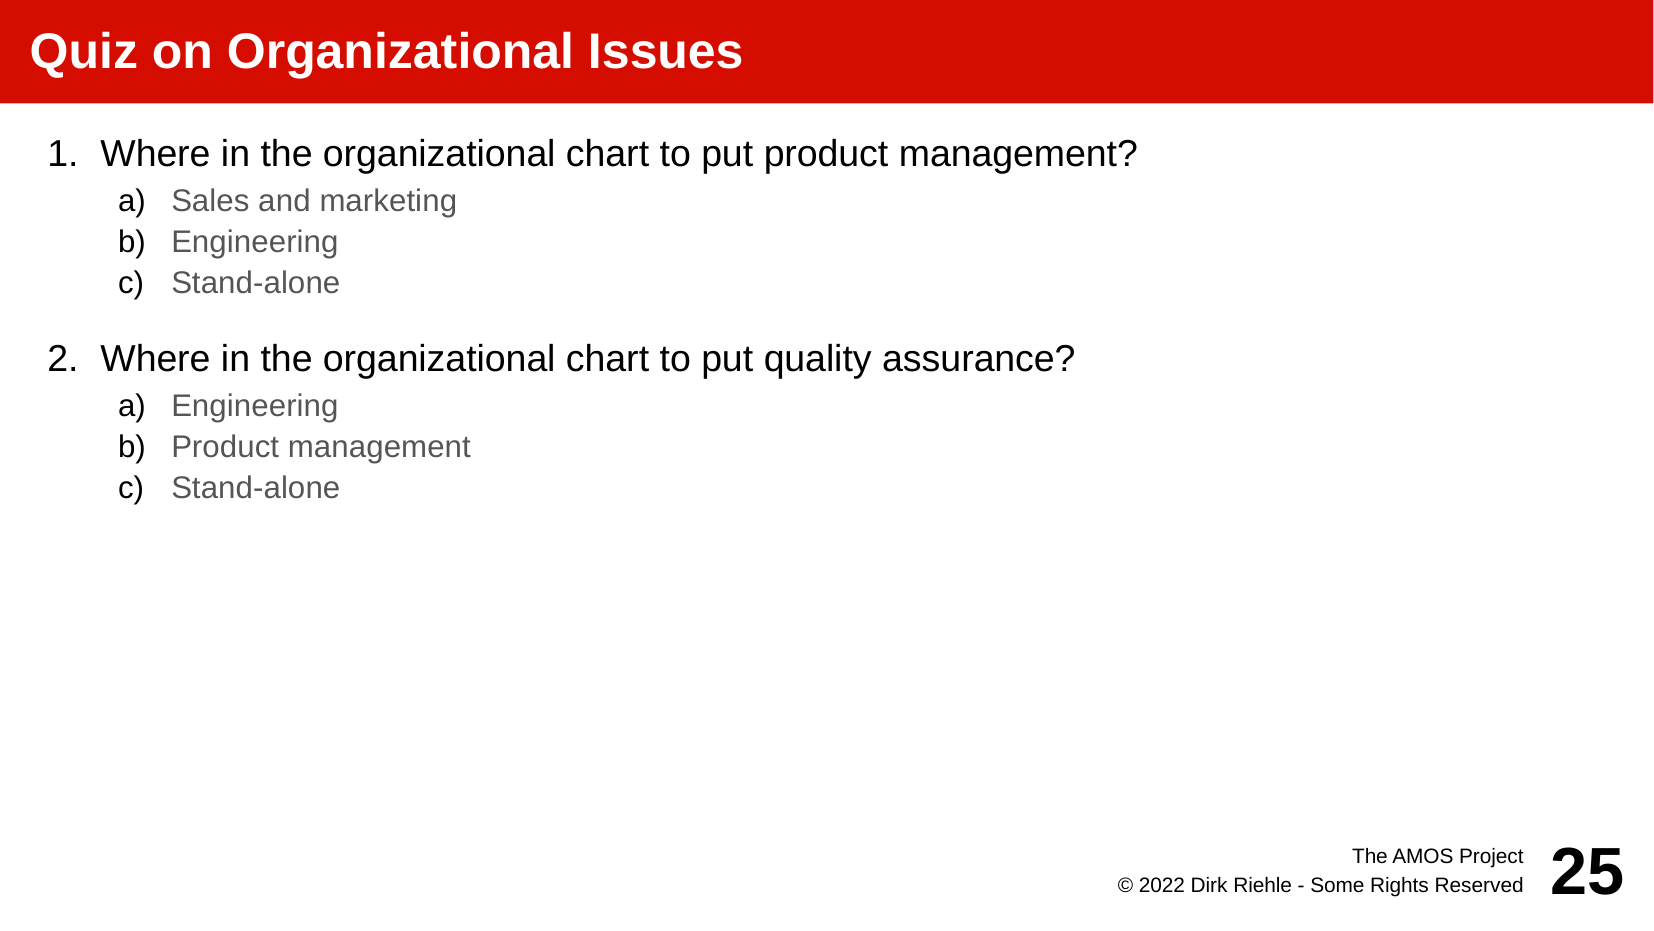

# Quiz on Organizational Issues
Where in the organizational chart to put product management?
Sales and marketing
Engineering
Stand-alone
Where in the organizational chart to put quality assurance?
Engineering
Product management
Stand-alone
The AMOS Project
25
© 2022 Dirk Riehle - Some Rights Reserved